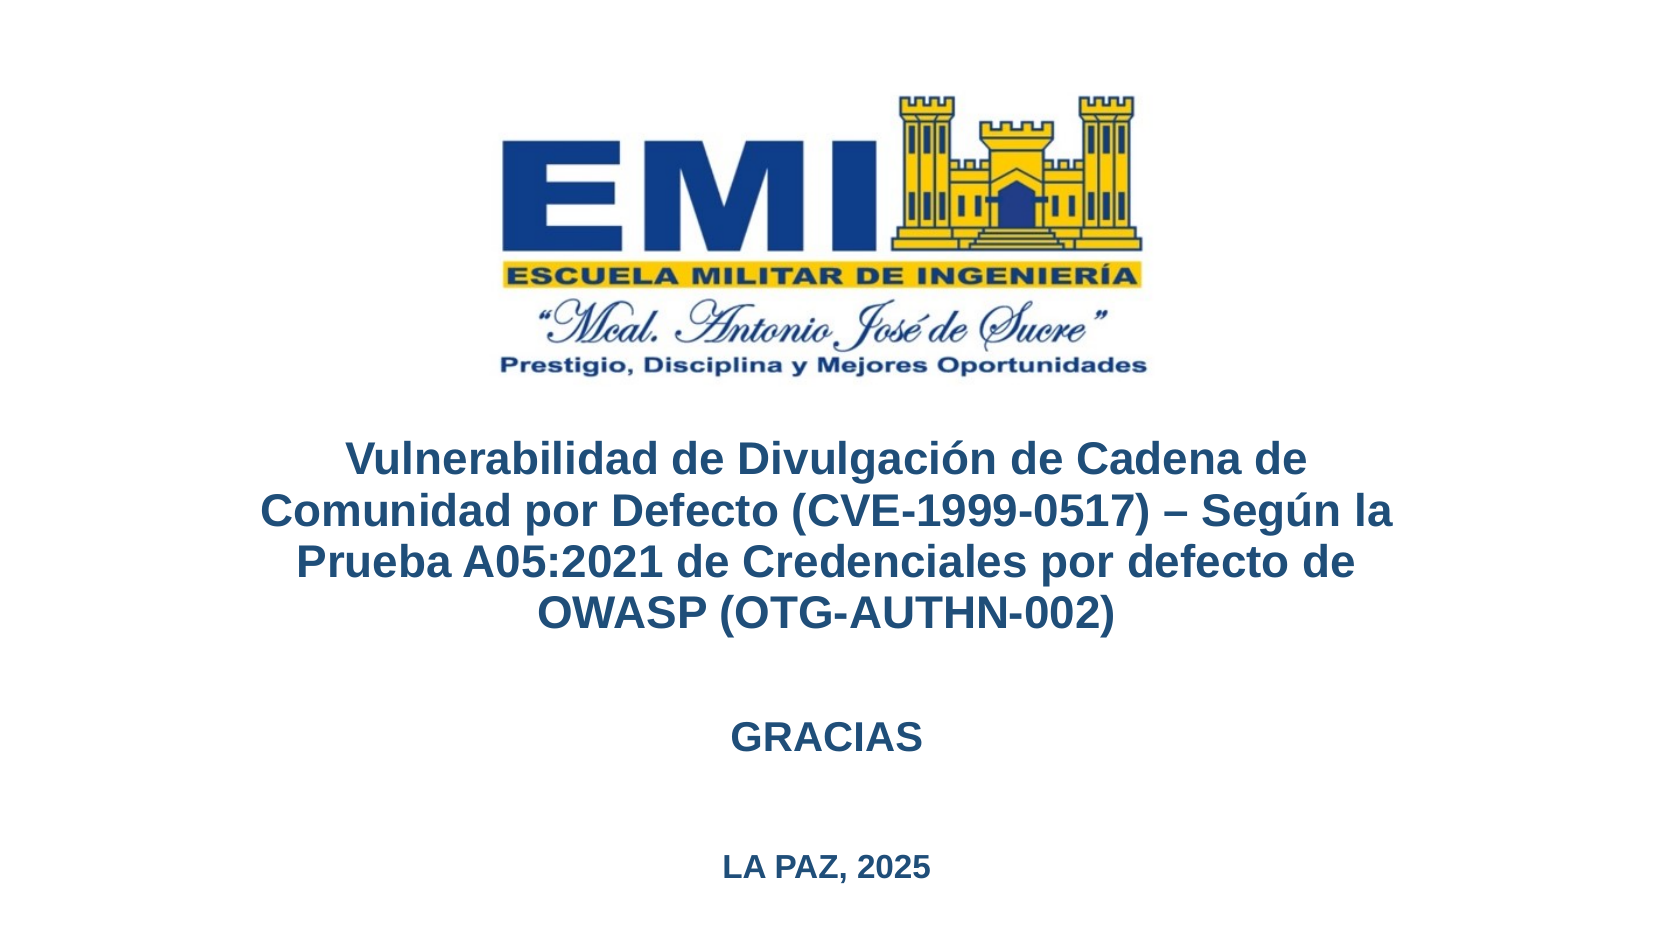

# Vulnerabilidad de Divulgación de Cadena de Comunidad por Defecto (CVE-1999-0517) – Según la Prueba A05:2021 de Credenciales por defecto de OWASP (OTG-AUTHN-002)
GRACIAS
LA PAZ, 2025